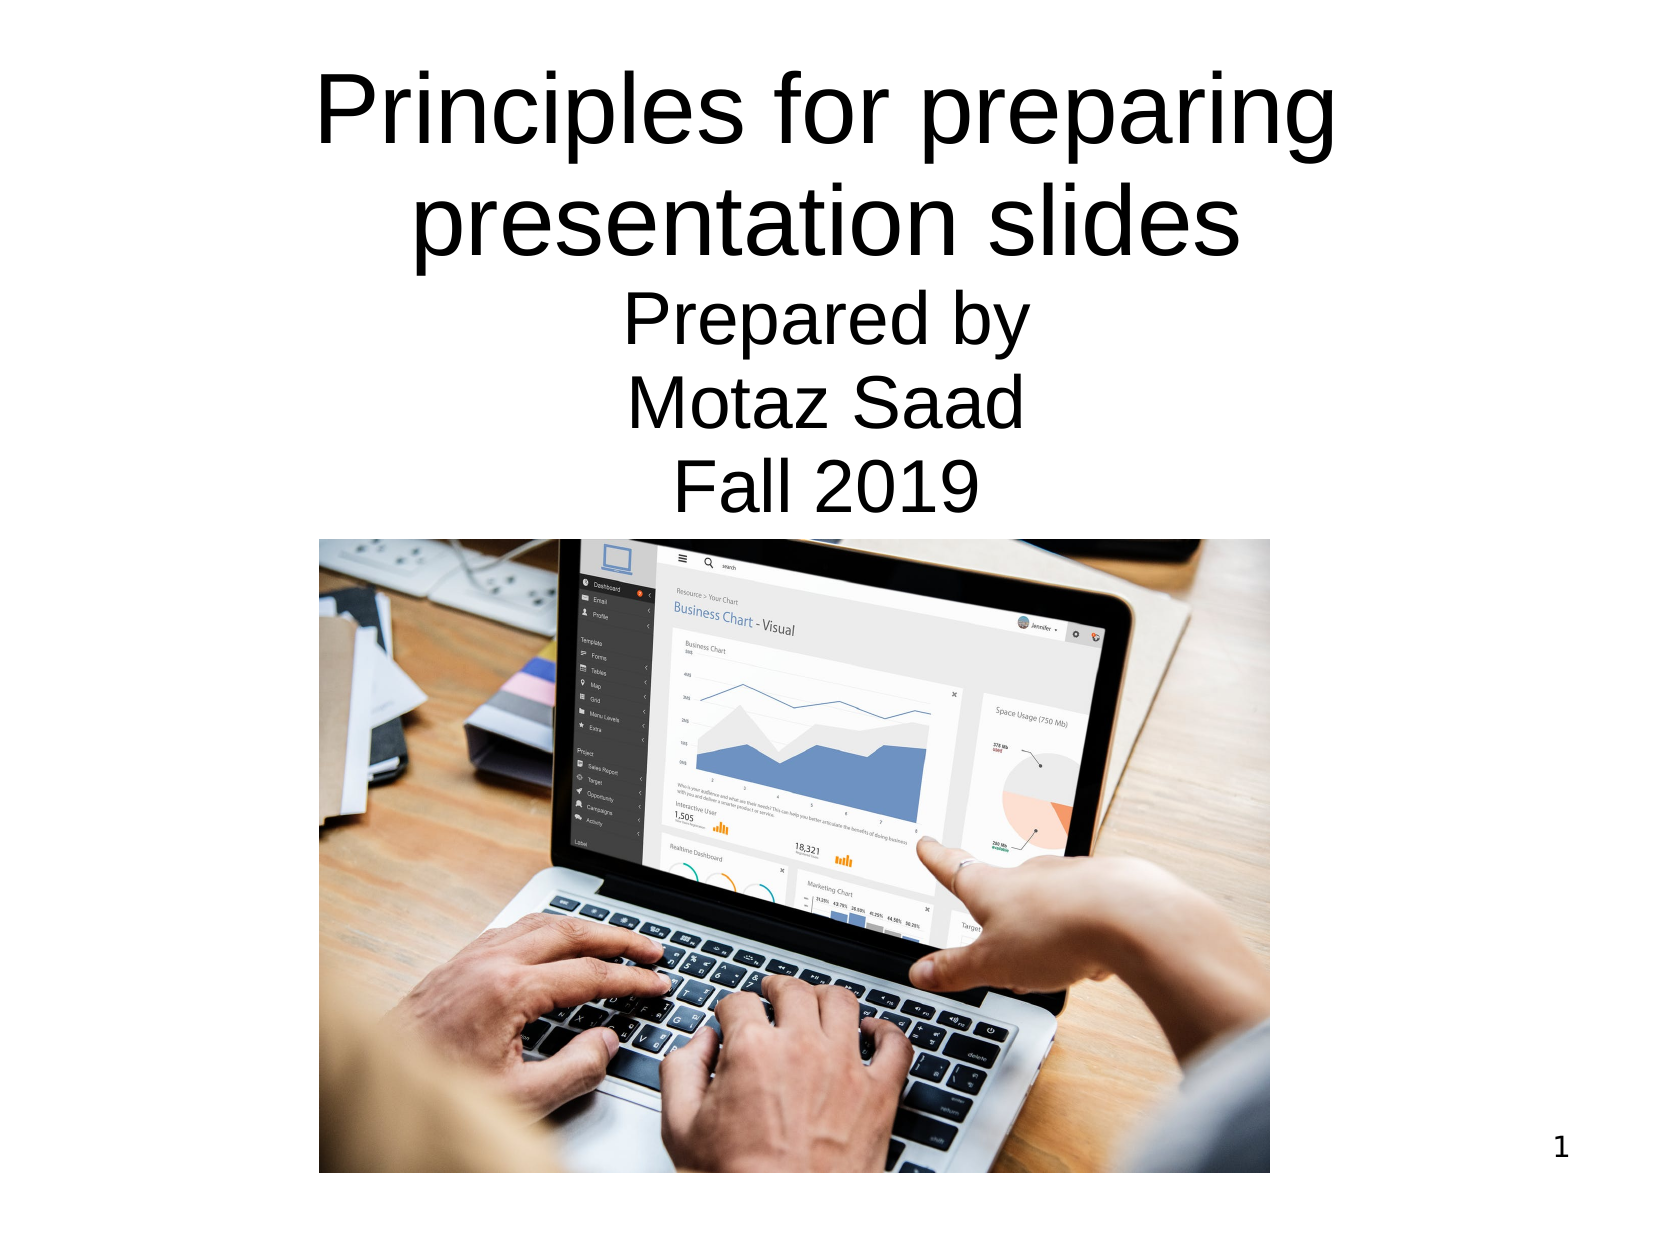

# Principles for preparing presentation slides
Prepared by
Motaz Saad
Fall 2019
1